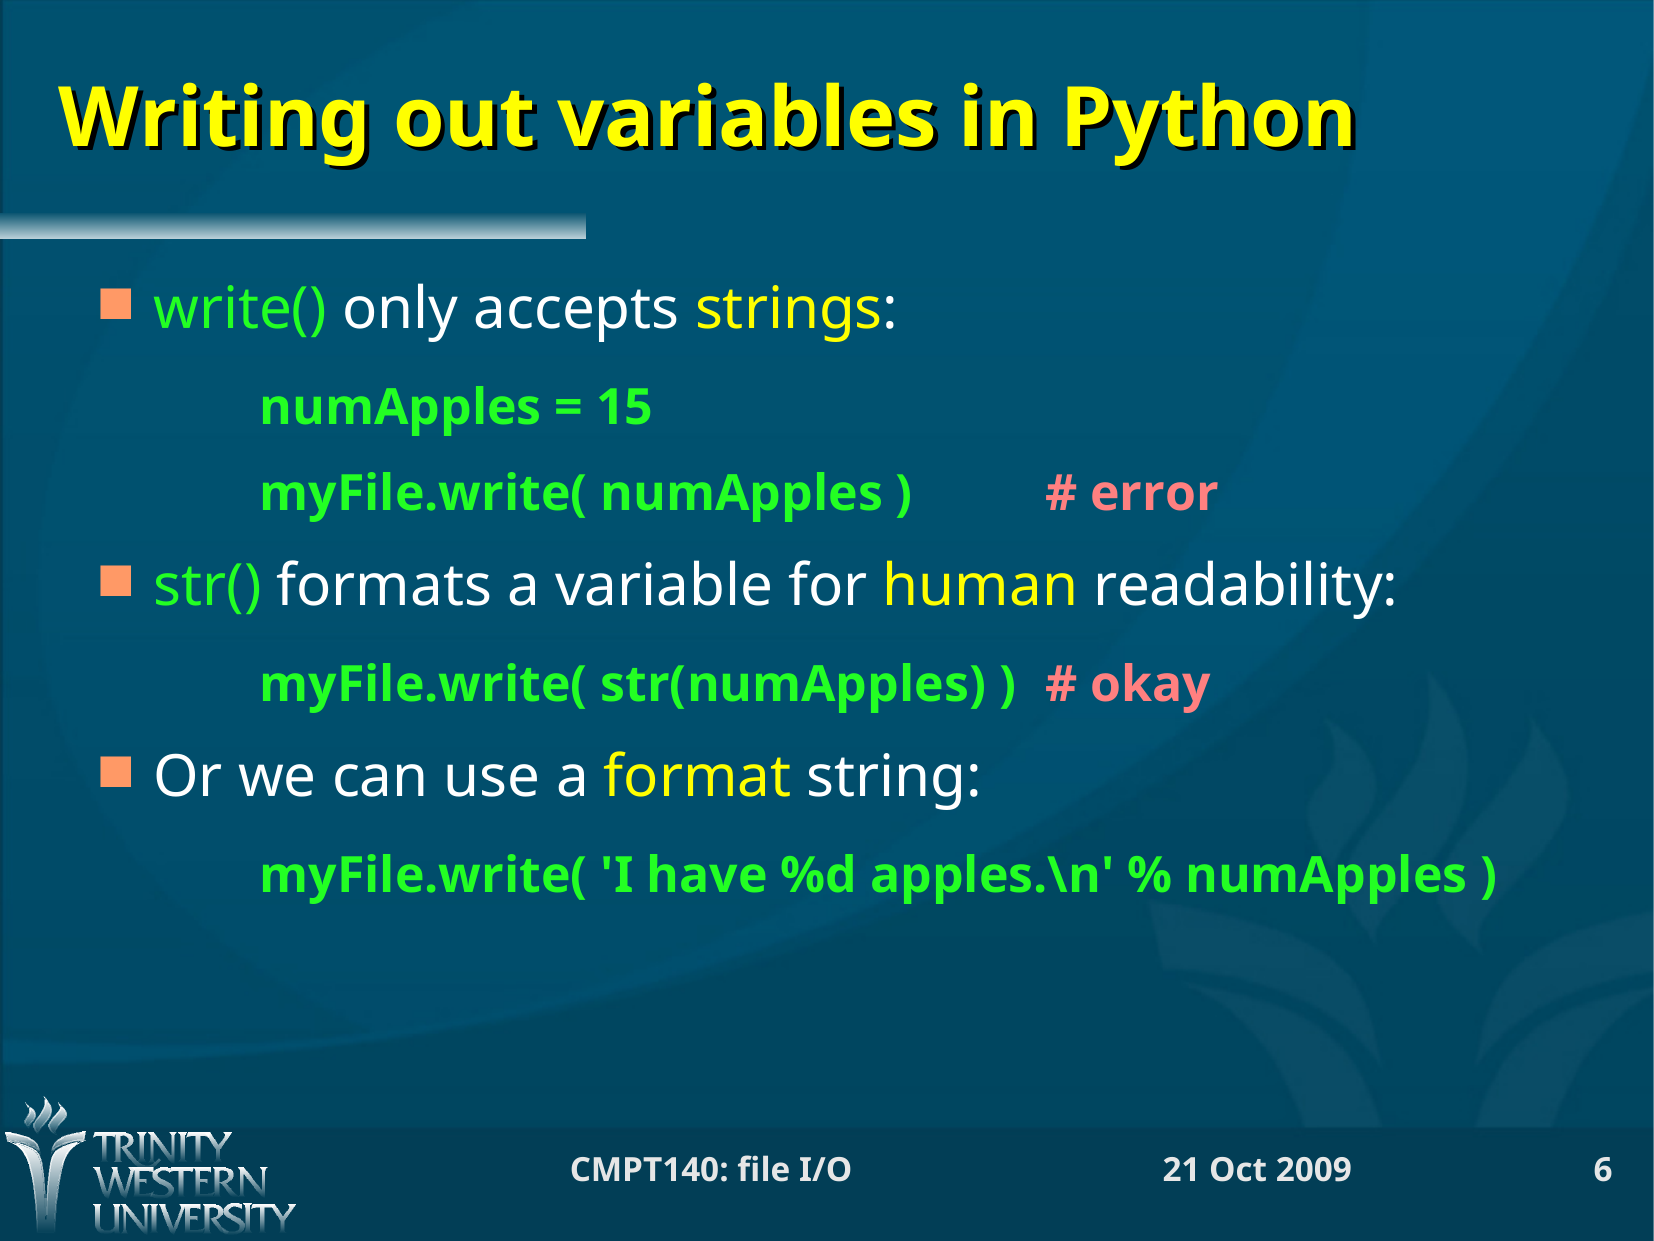

# Writing out variables in Python
write() only accepts strings:
numApples = 15
myFile.write( numApples )		# error
str() formats a variable for human readability:
myFile.write( str(numApples) )	# okay
Or we can use a format string:
myFile.write( 'I have %d apples.\n' % numApples )
CMPT140: file I/O
21 Oct 2009
6